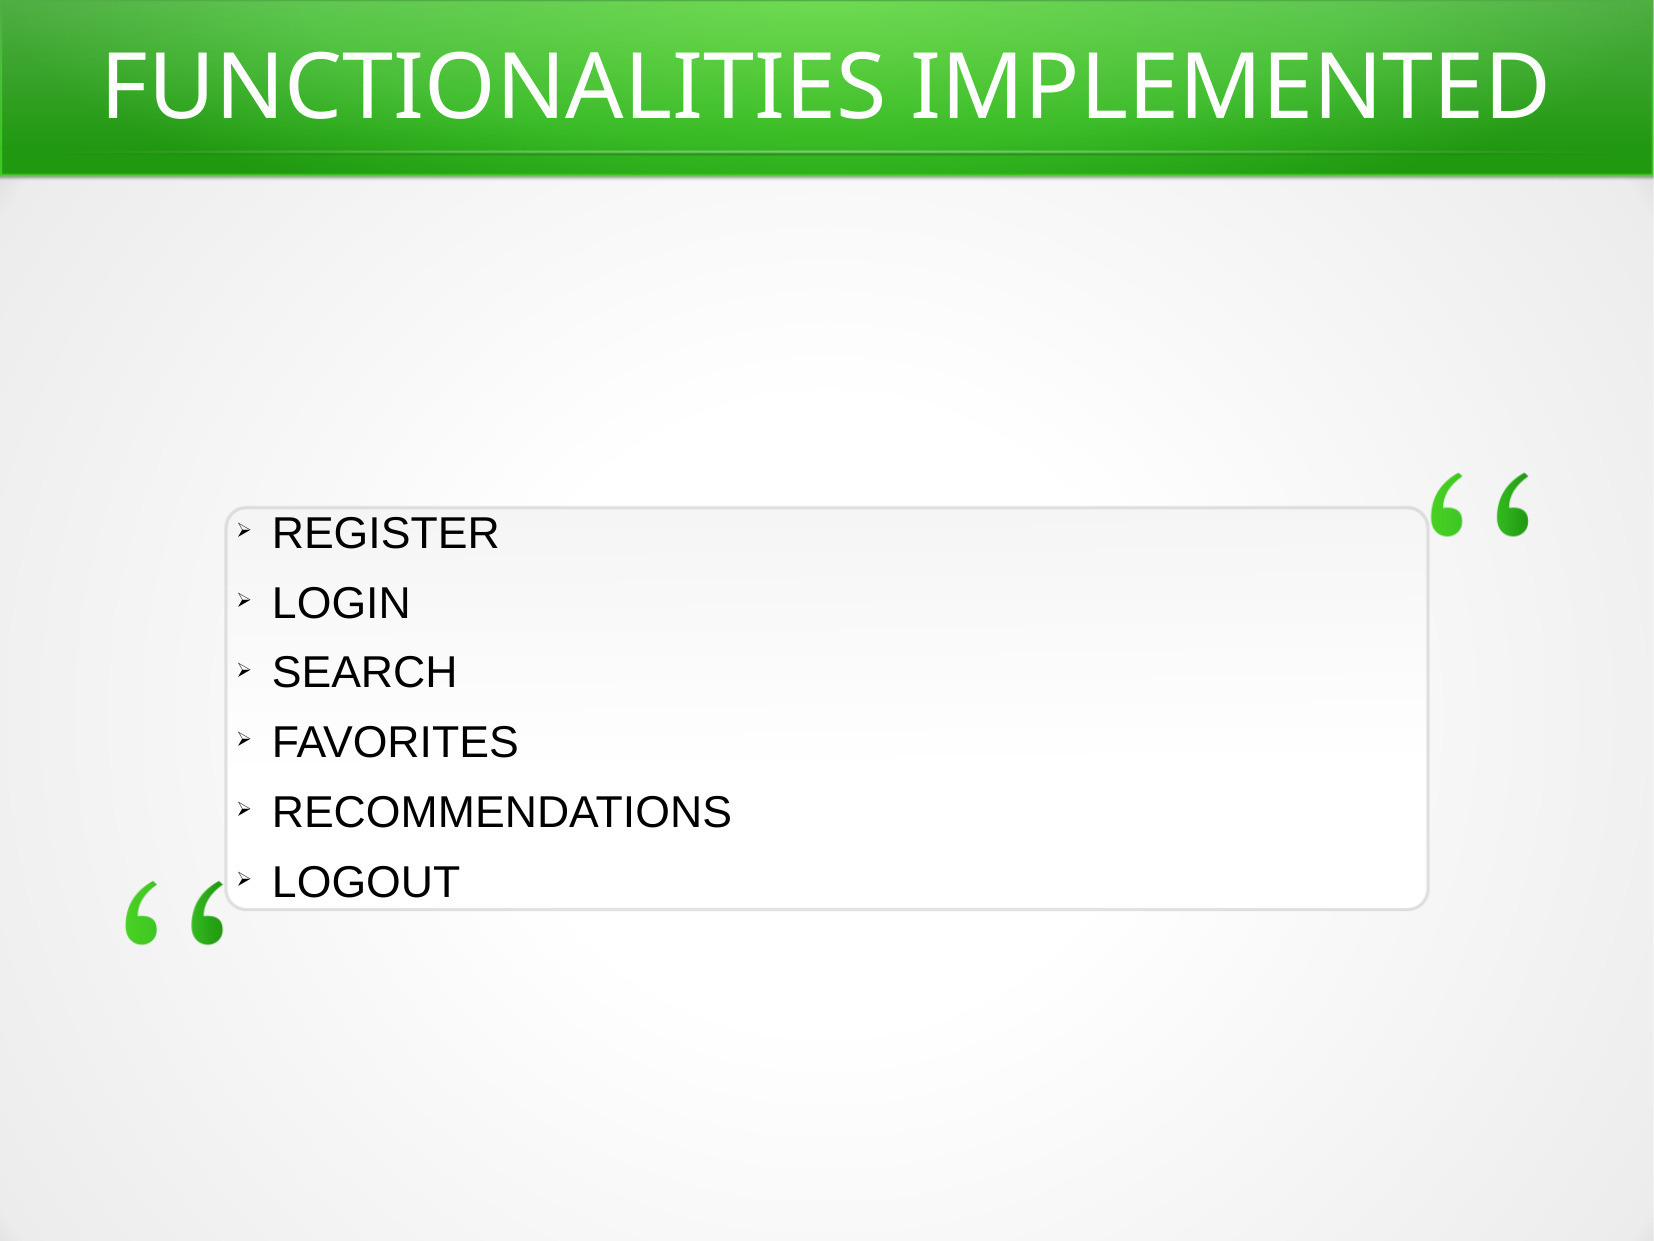

# FUNCTIONALITIES IMPLEMENTED
REGISTER
LOGIN
SEARCH
FAVORITES
RECOMMENDATIONS
LOGOUT